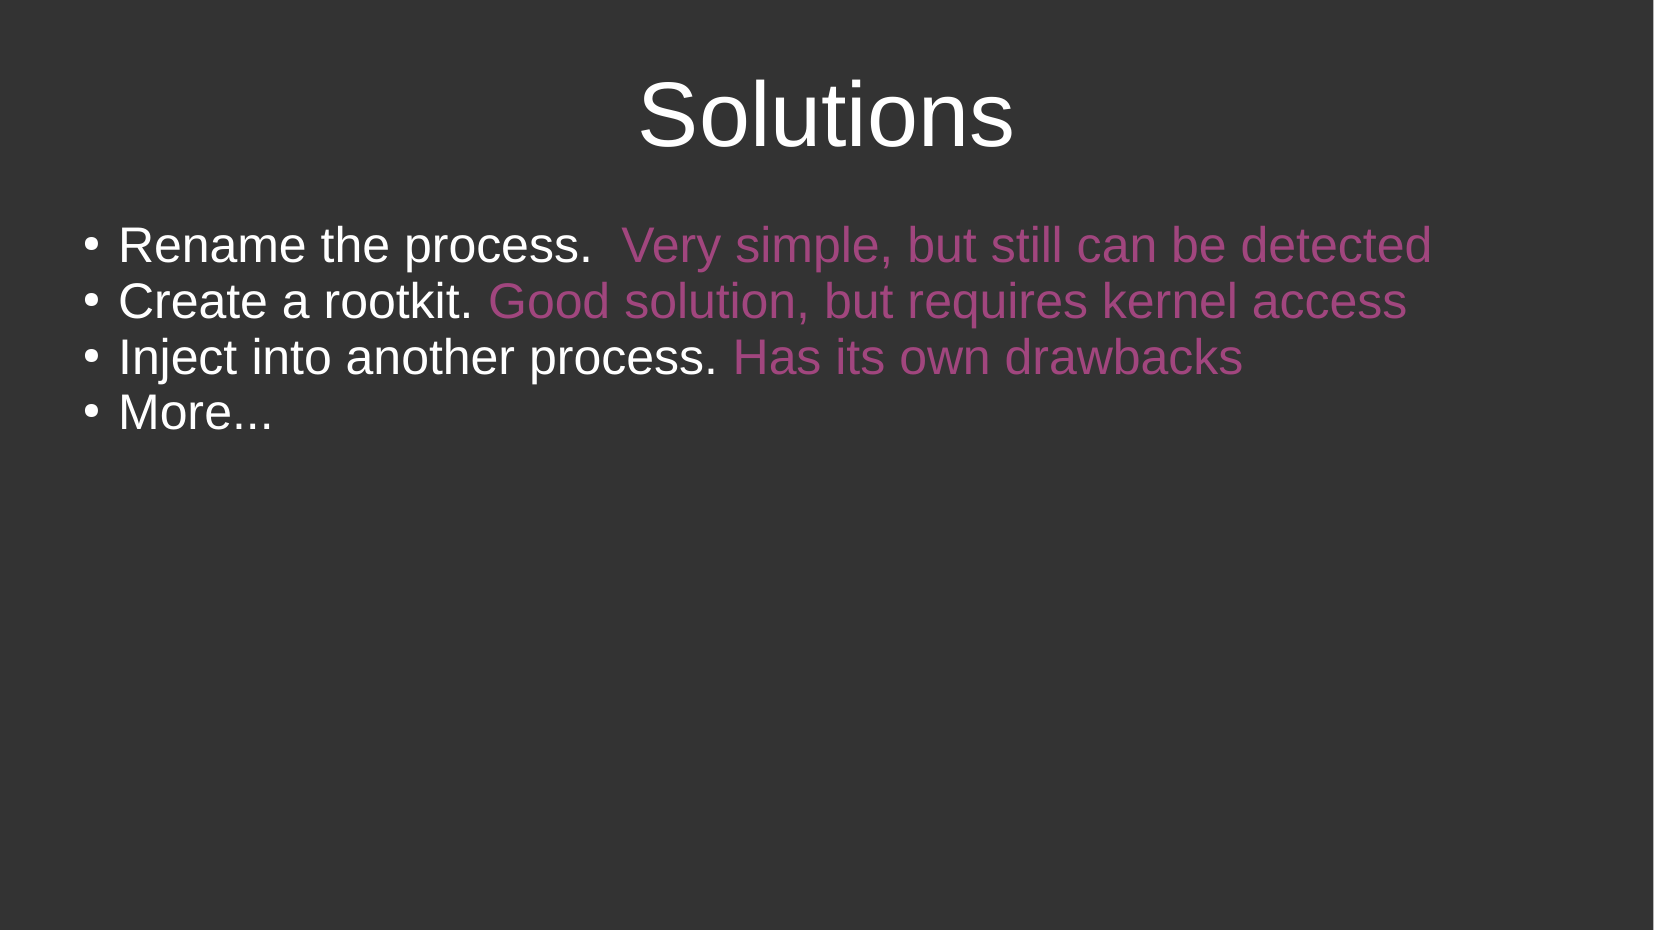

# Solutions
Rename the process. Very simple, but still can be detected
Create a rootkit. Good solution, but requires kernel access
Inject into another process. Has its own drawbacks
More...